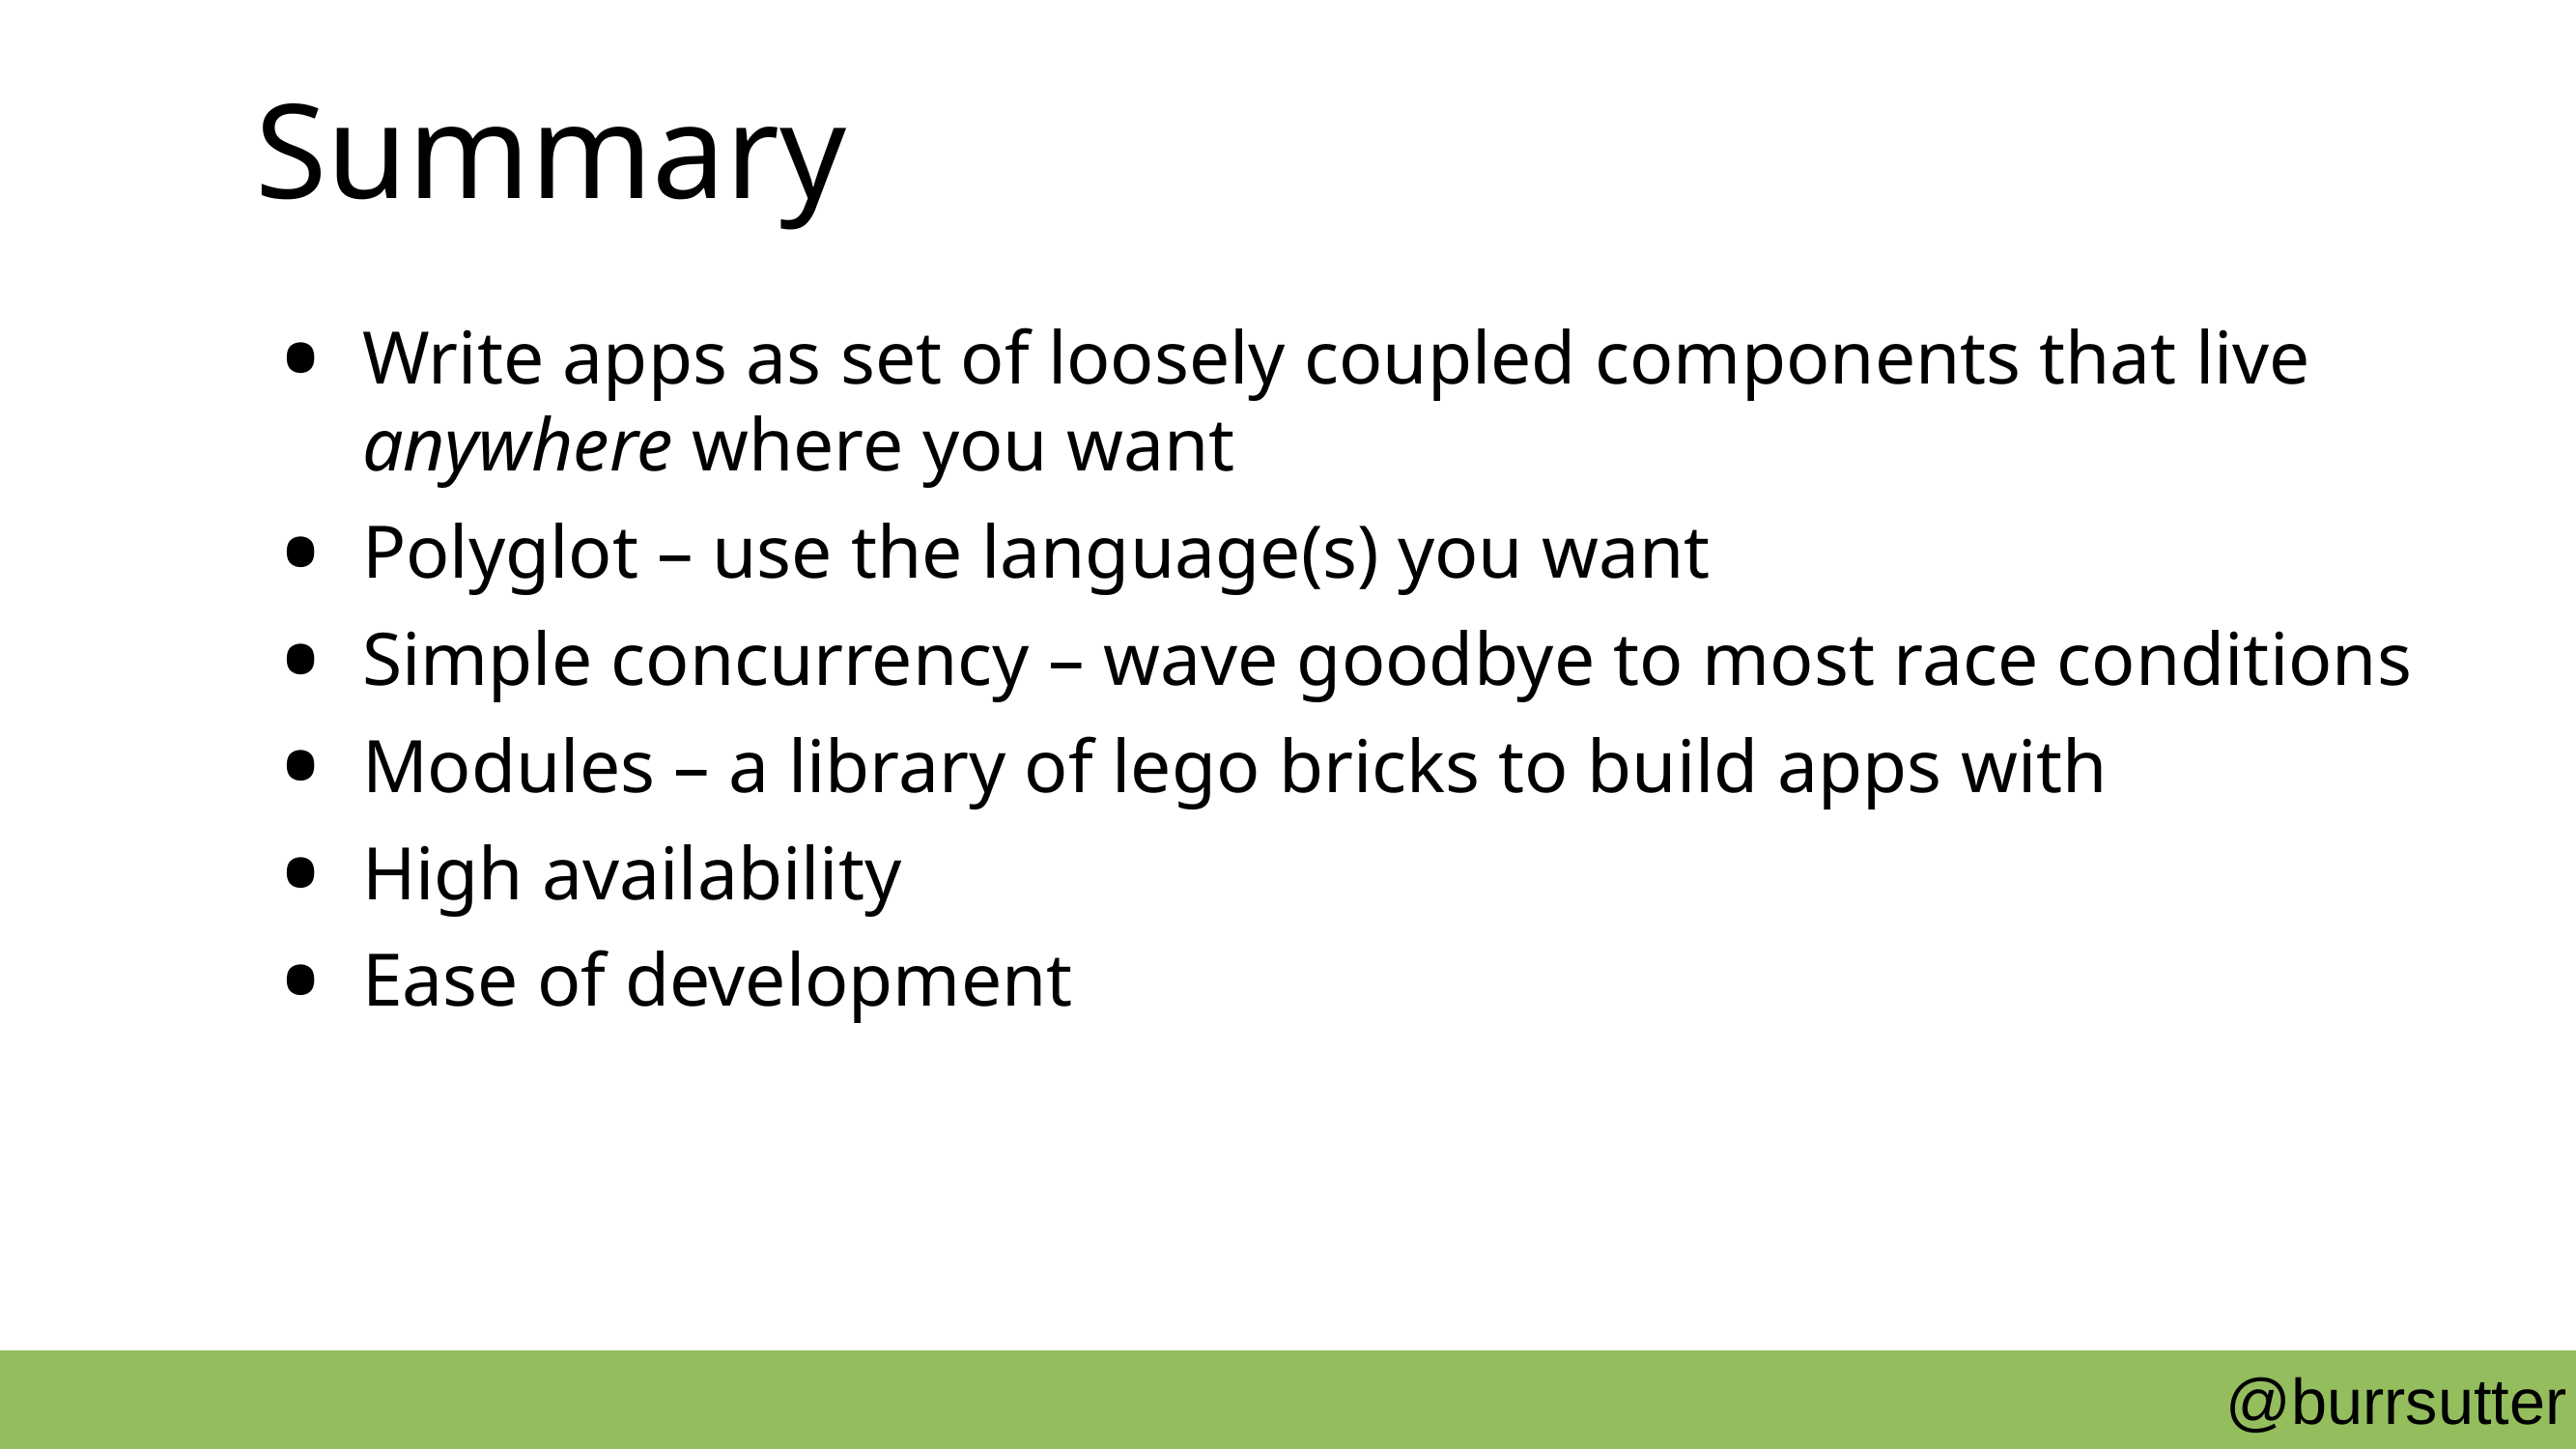

# Summary
Write apps as set of loosely coupled components that live anywhere where you want
Polyglot – use the language(s) you want
Simple concurrency – wave goodbye to most race conditions
Modules – a library of lego bricks to build apps with
High availability
Ease of development